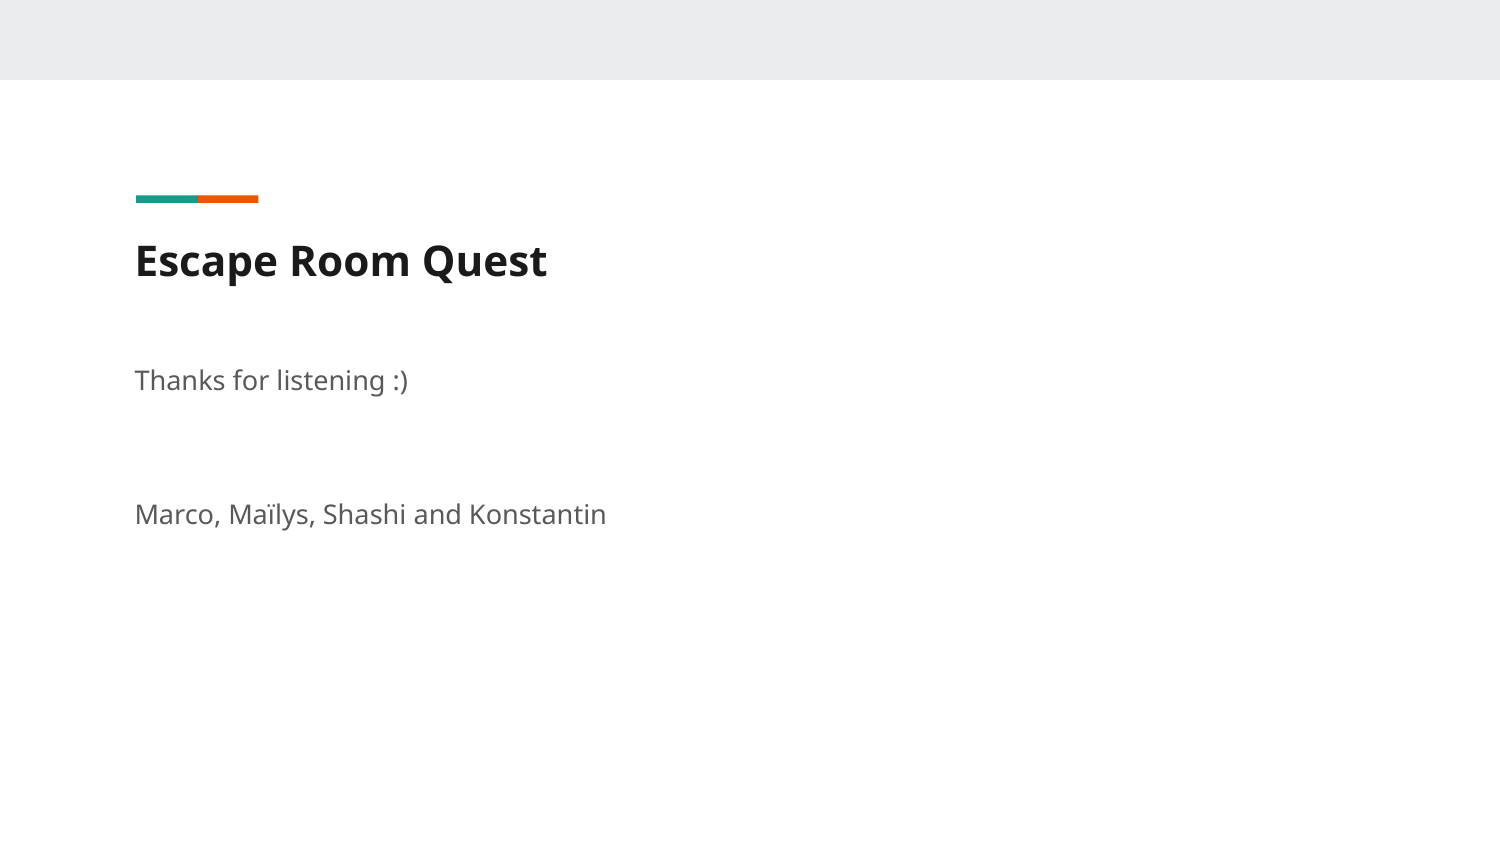

# Escape Room Quest
Thanks for listening :)
Marco, Maïlys, Shashi and Konstantin